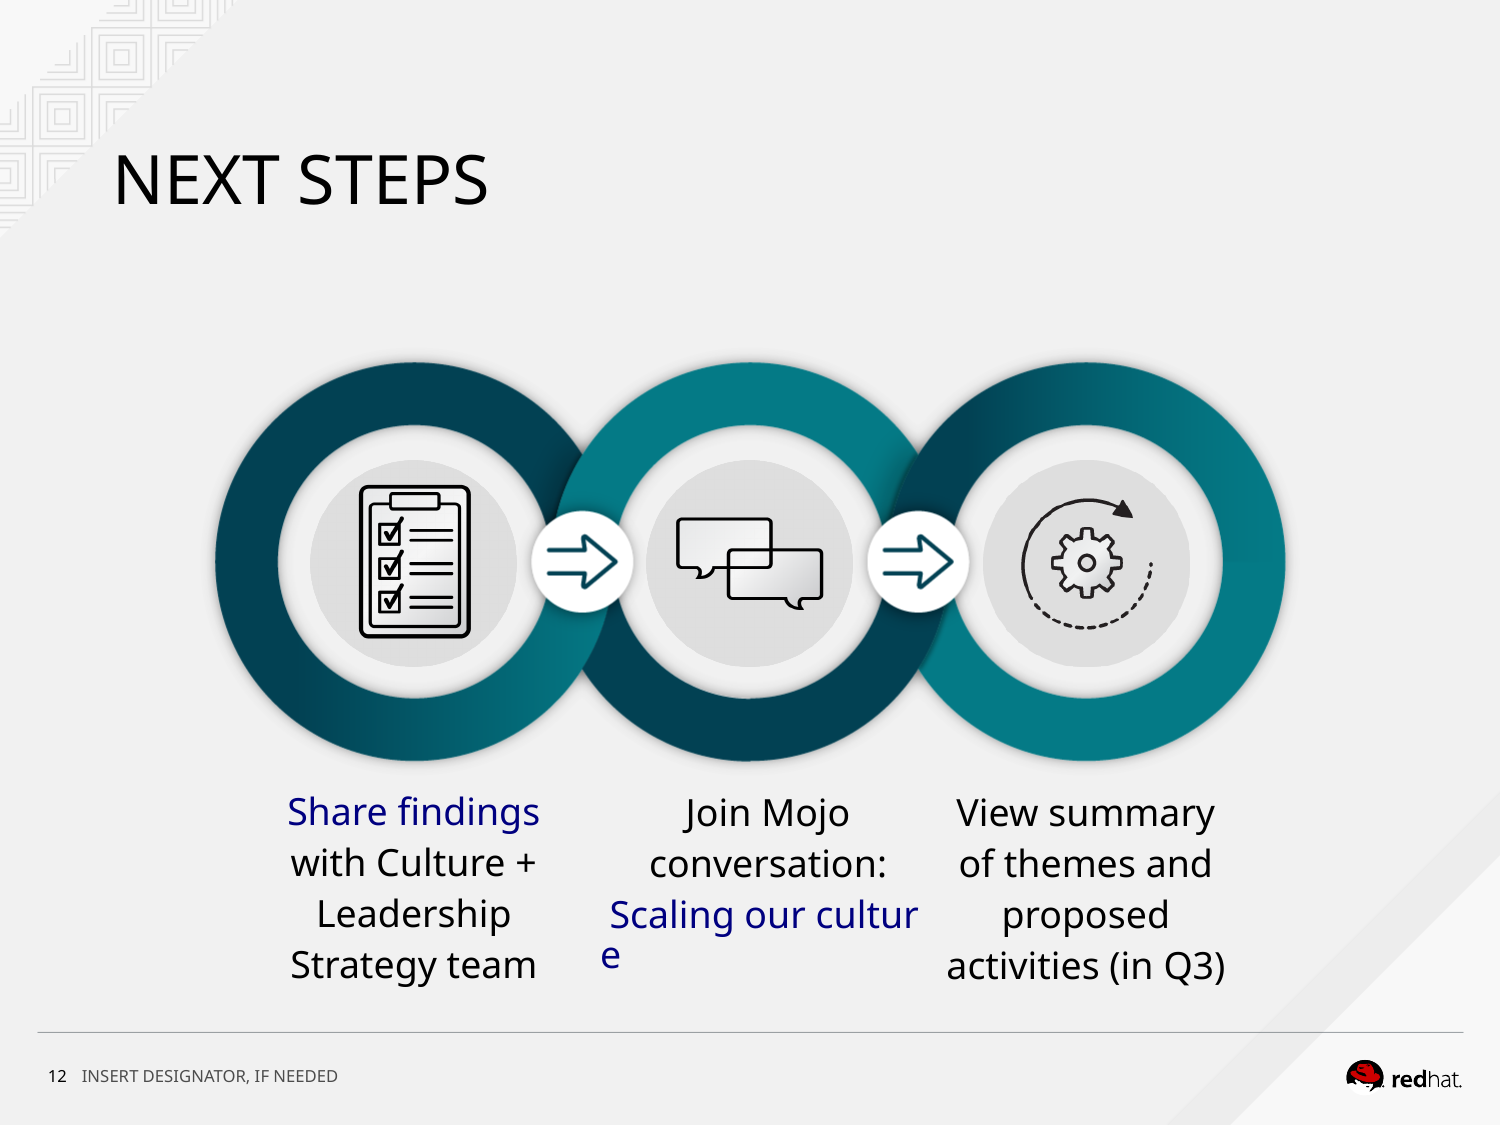

# NEXT STEPS
Share findings with Culture + Leadership Strategy team
Join Mojo conversation: Scaling our culture
View summary of themes and proposed activities (in Q3)
12
INSERT DESIGNATOR, IF NEEDED